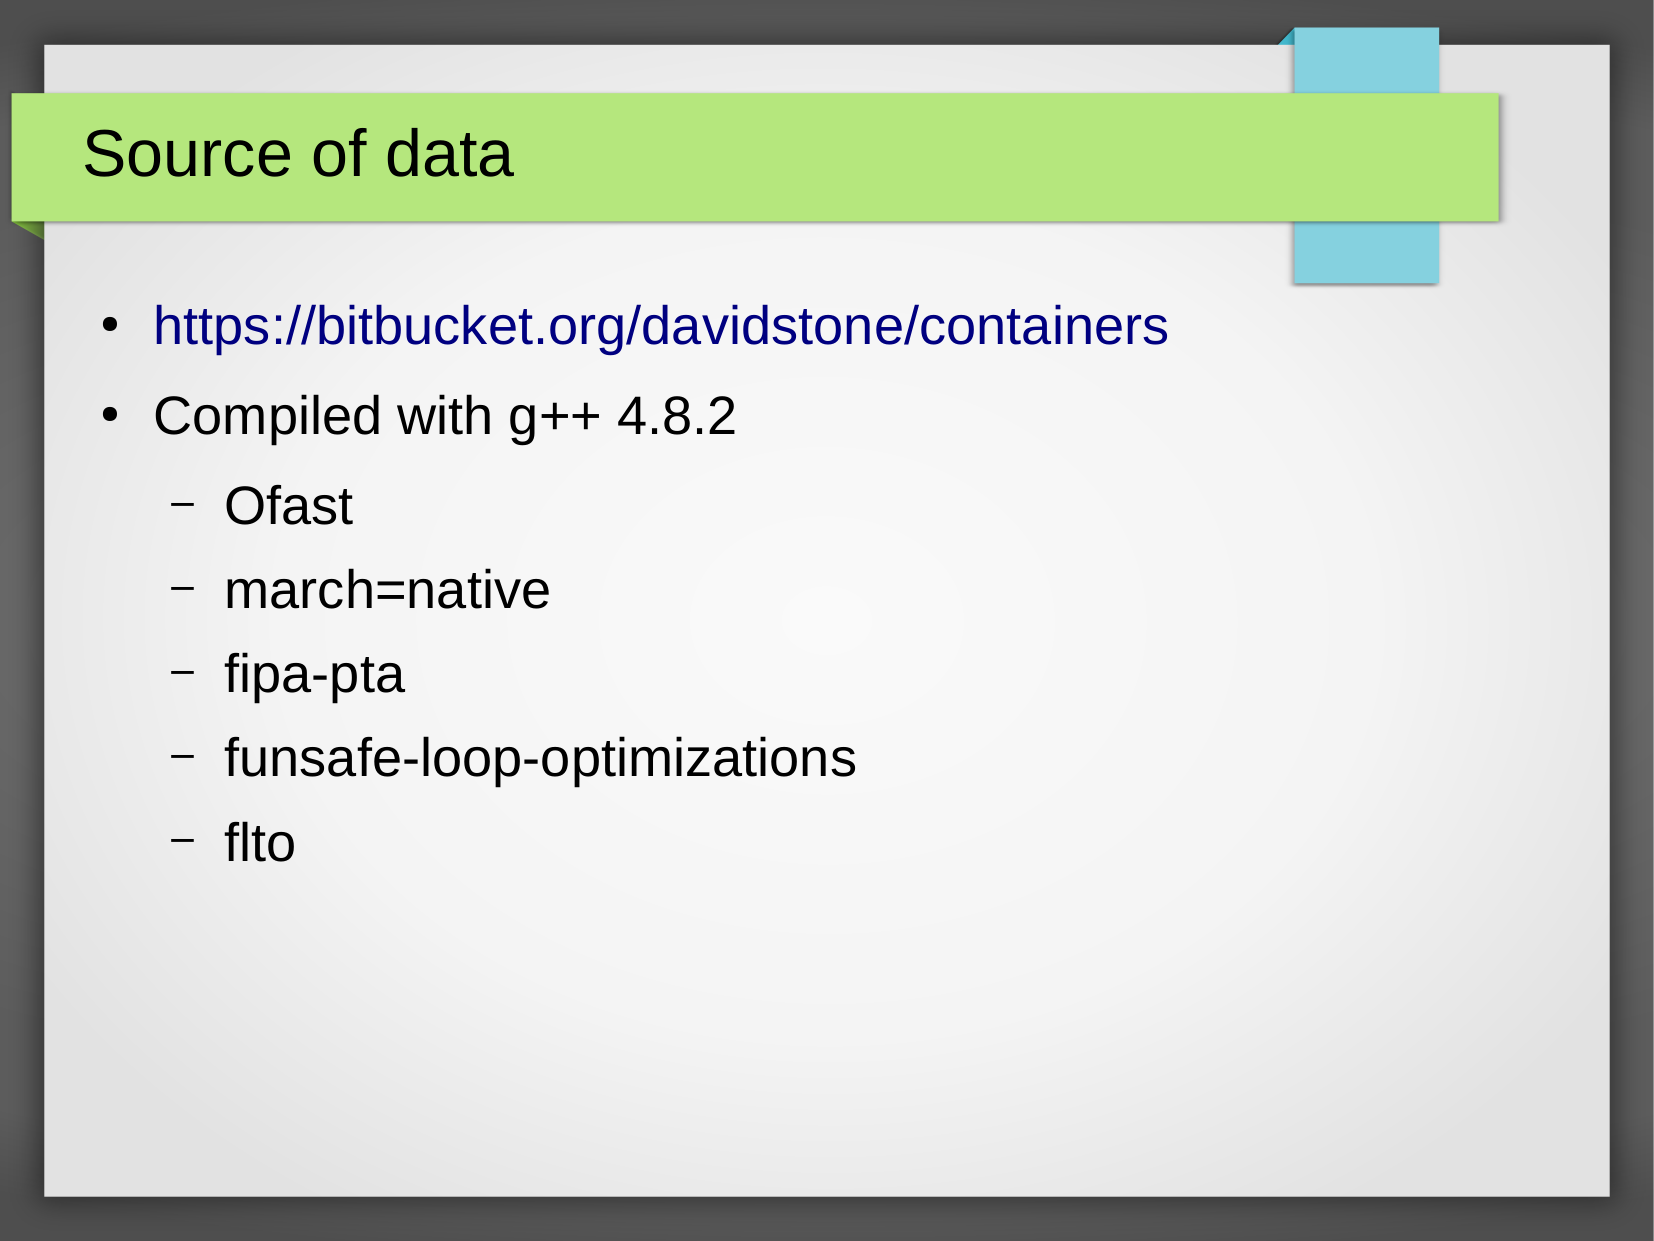

# Source of data
https://bitbucket.org/davidstone/containers
Compiled with g++ 4.8.2
Ofast
march=native
fipa-pta
funsafe-loop-optimizations
flto